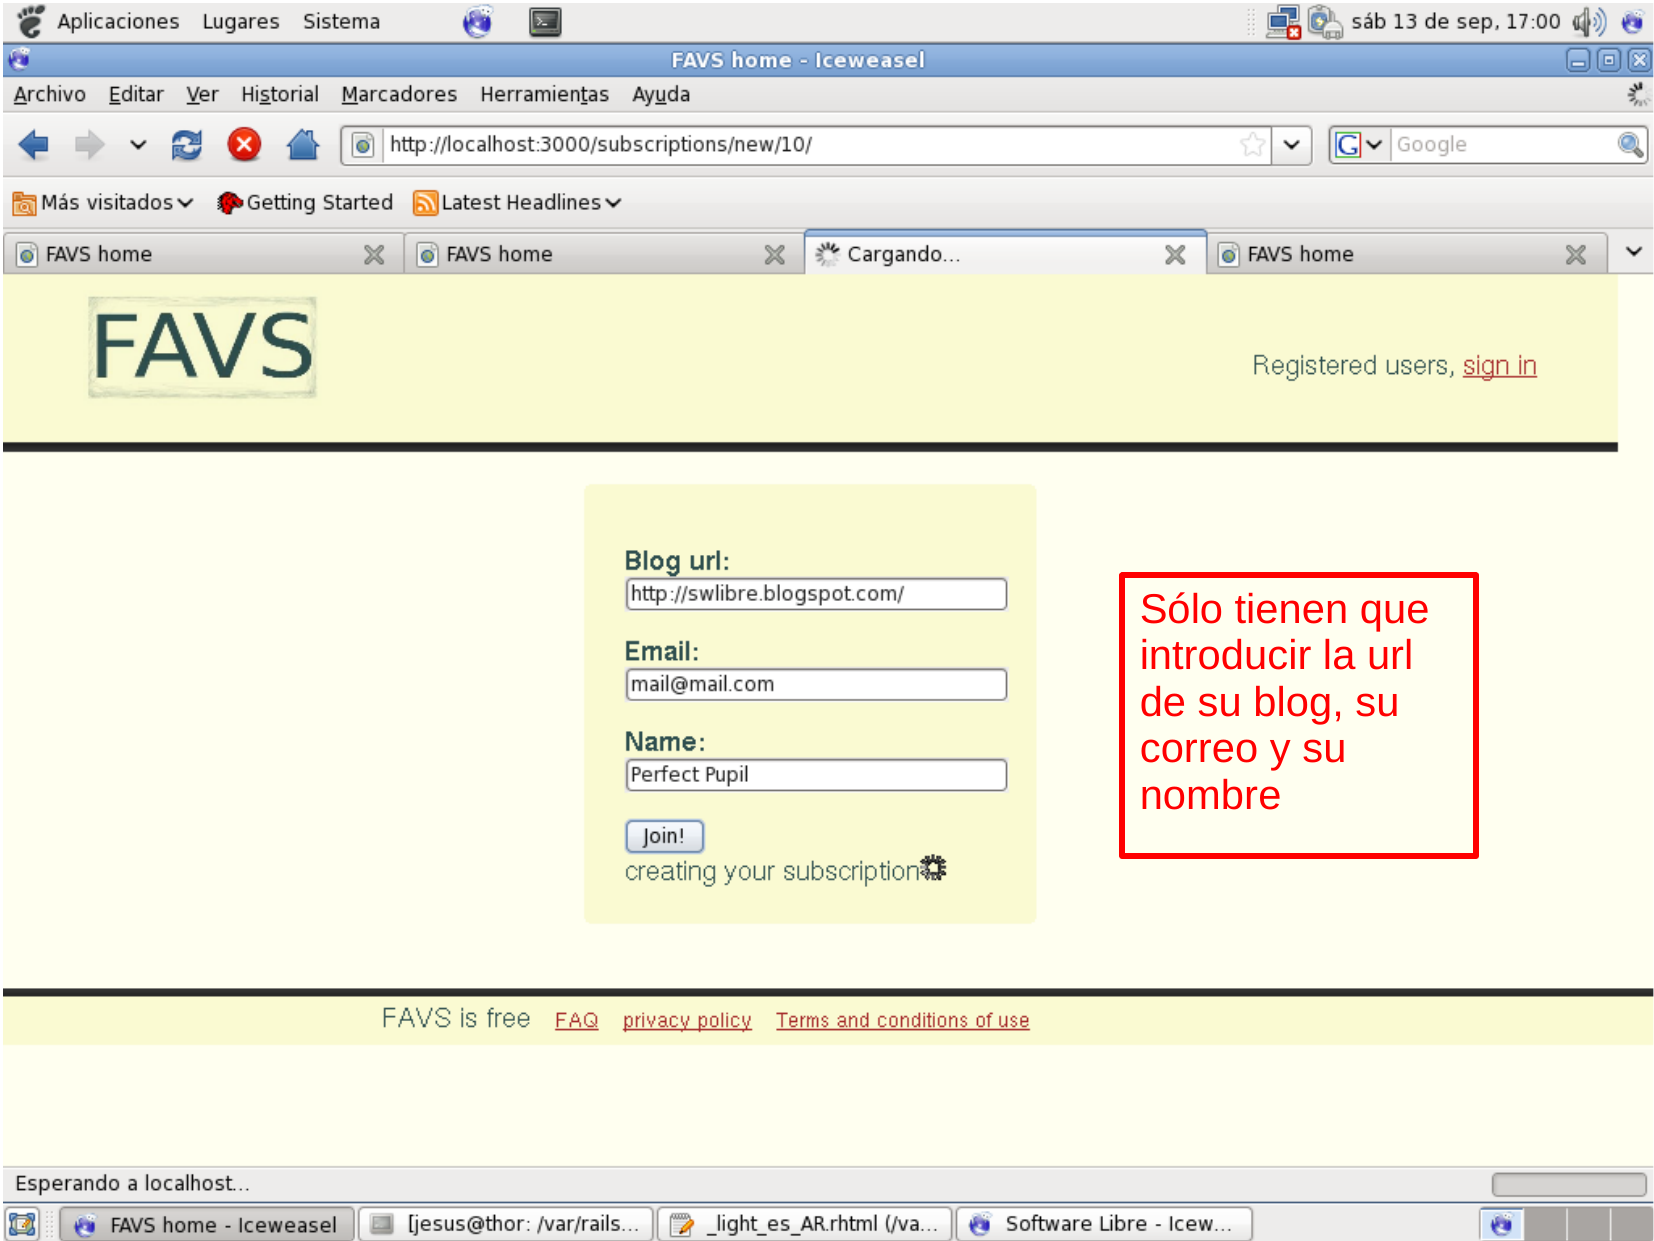

Sólo tienen que introducir la url de su blog, su correo y su nombre